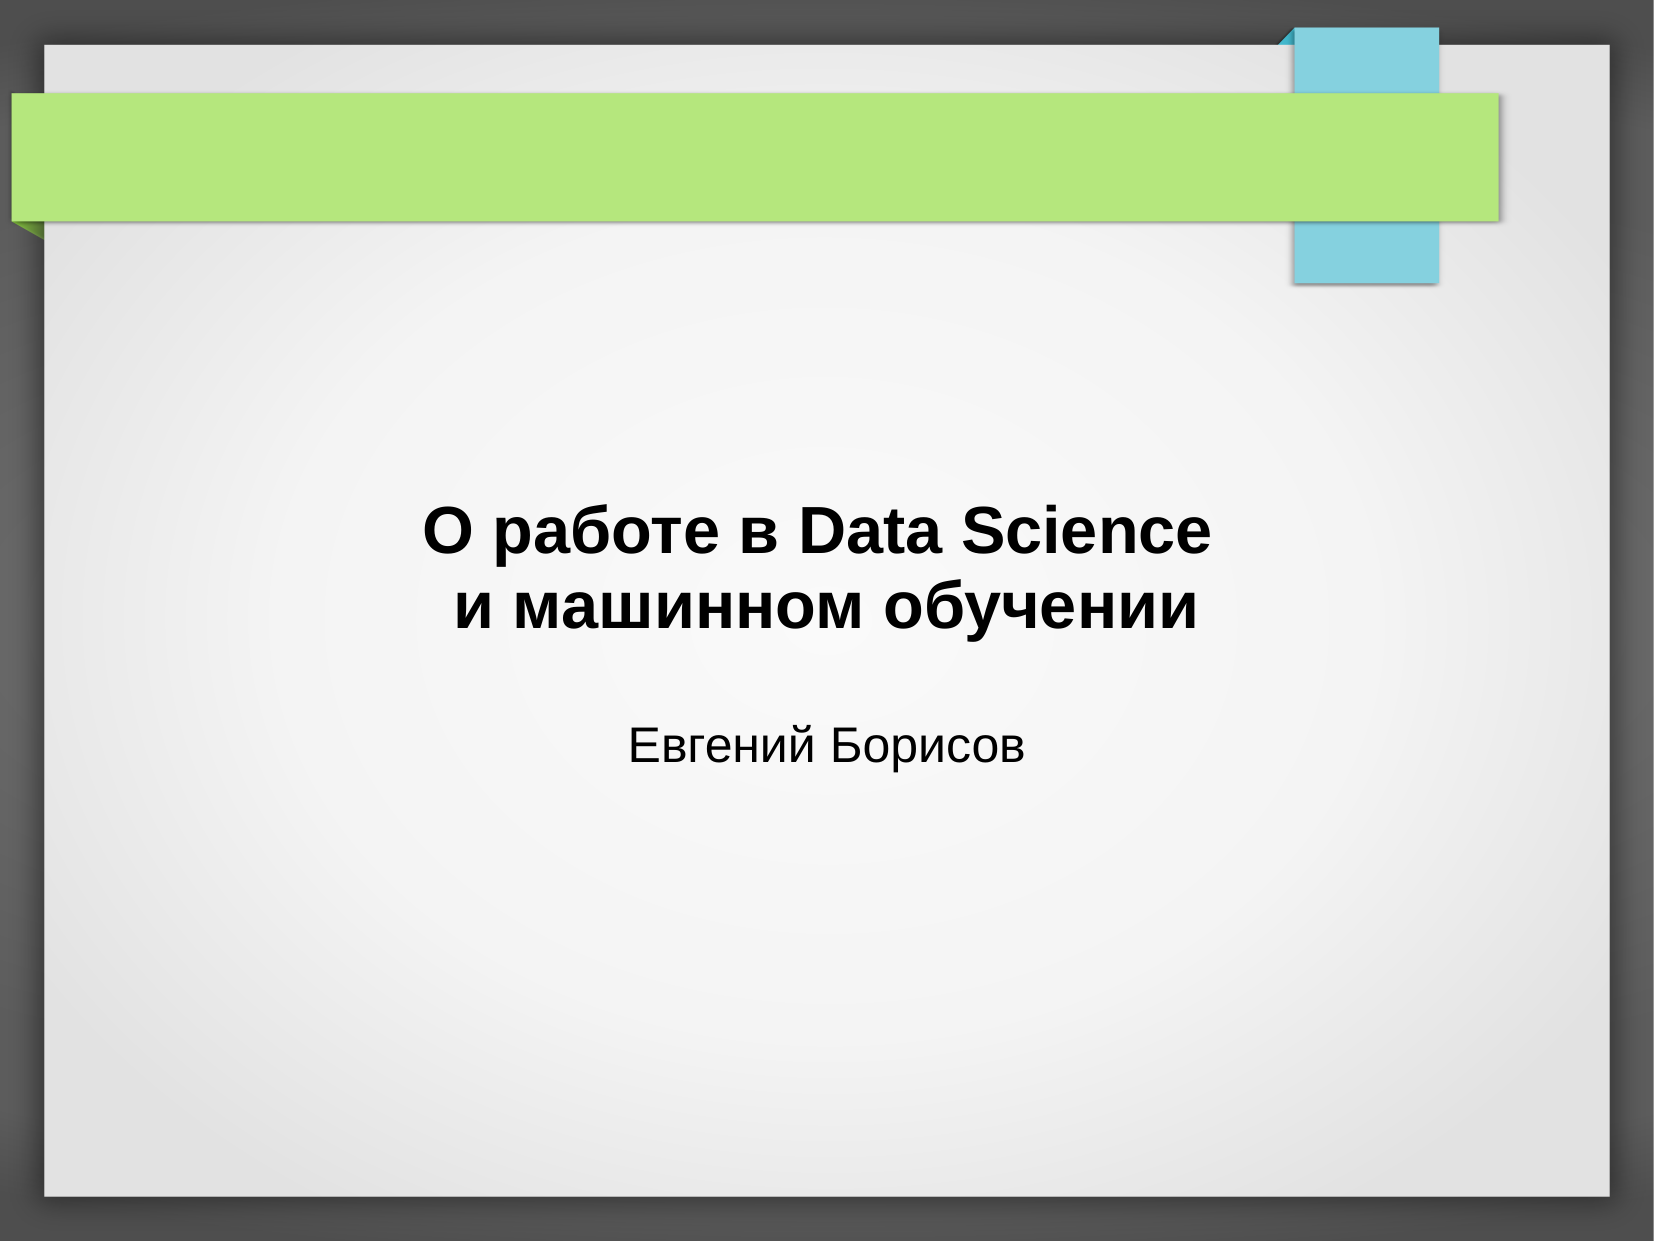

# О работе в Data Science
и машинном обучении
Евгений Борисов